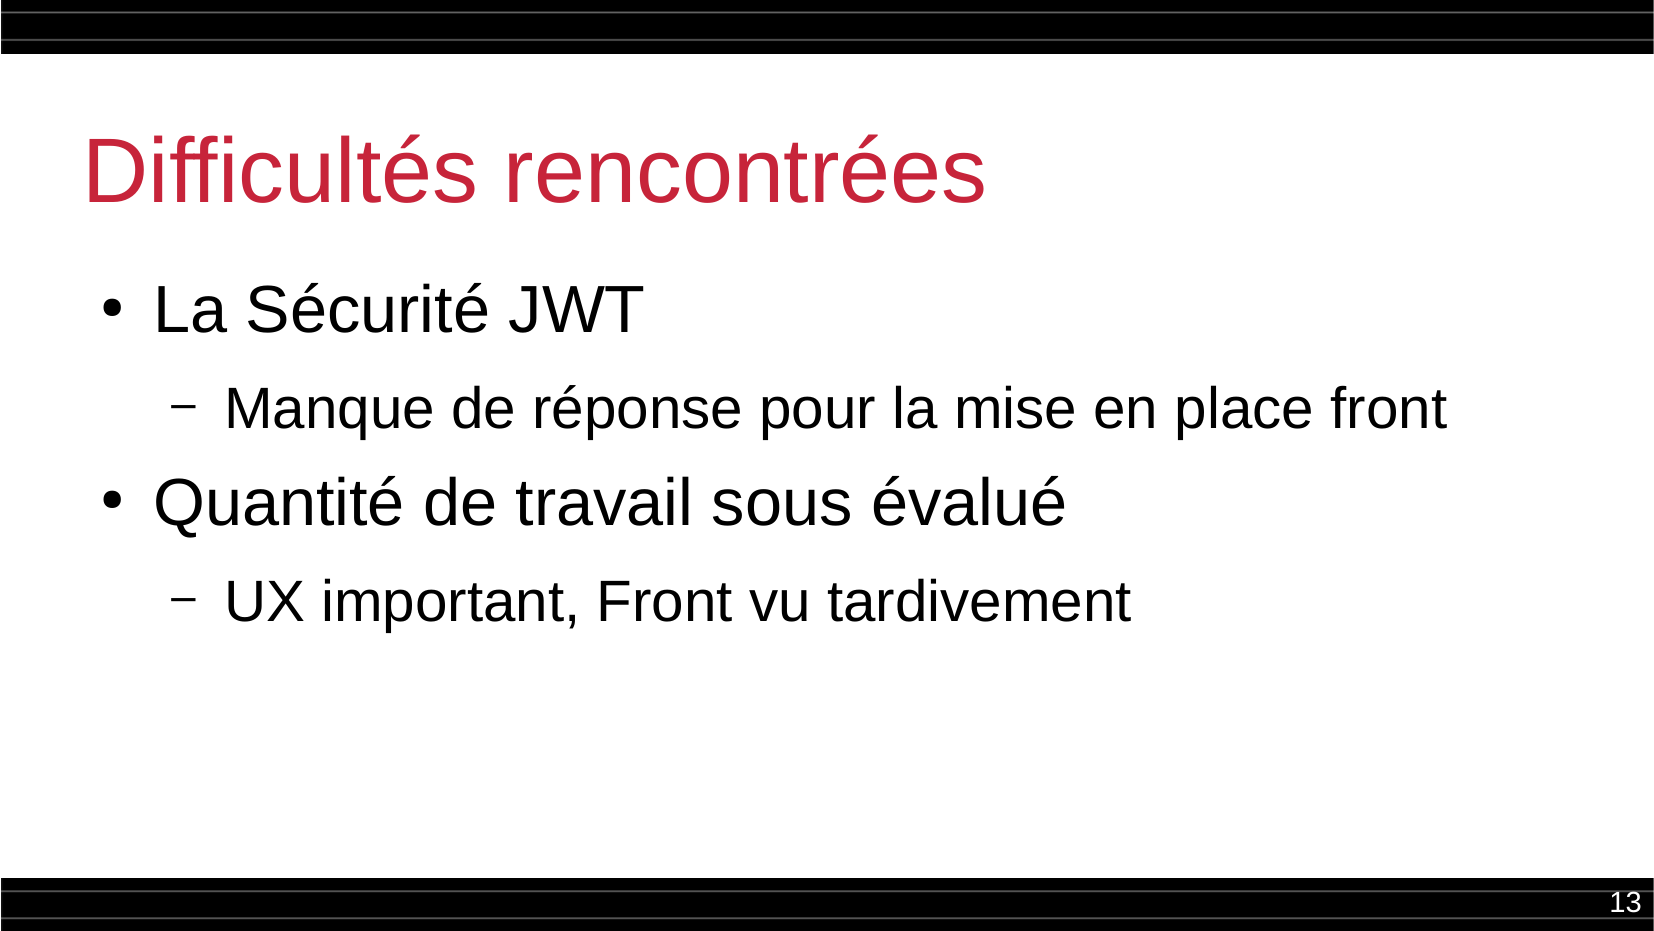

# Difficultés rencontrées
La Sécurité JWT
Manque de réponse pour la mise en place front
Quantité de travail sous évalué
UX important, Front vu tardivement